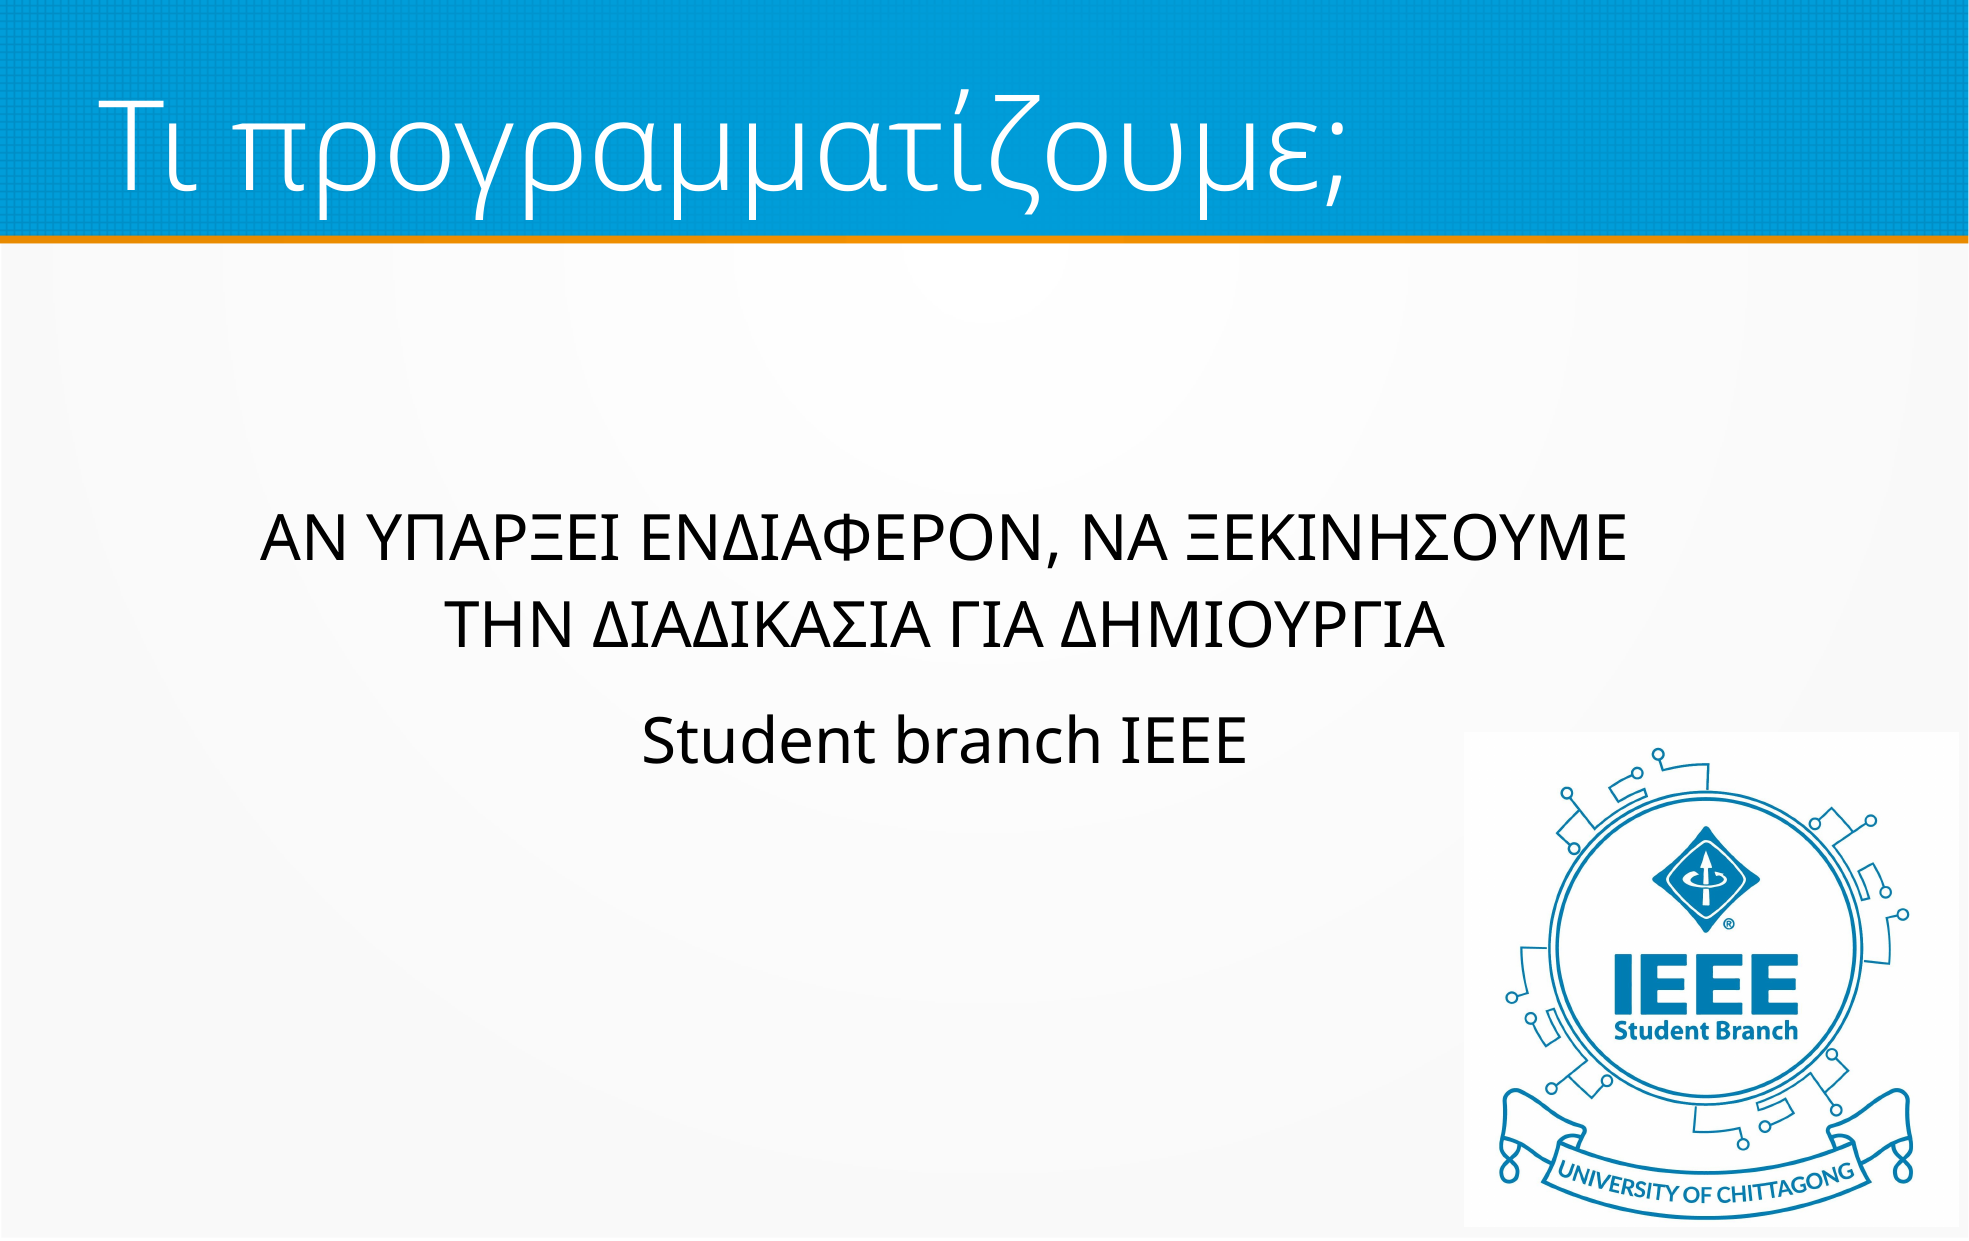

# Τι προγραμματίζουμε;
ΑΝ ΥΠΑΡΞΕΙ ΕΝΔΙΑΦΕΡΟΝ, ΝΑ ΞΕΚΙΝΗΣΟΥΜΕ ΤΗΝ ΔΙΑΔΙΚΑΣΙΑ ΓΙΑ ΔΗΜΙΟΥΡΓΙΑ
Student branch IEEE